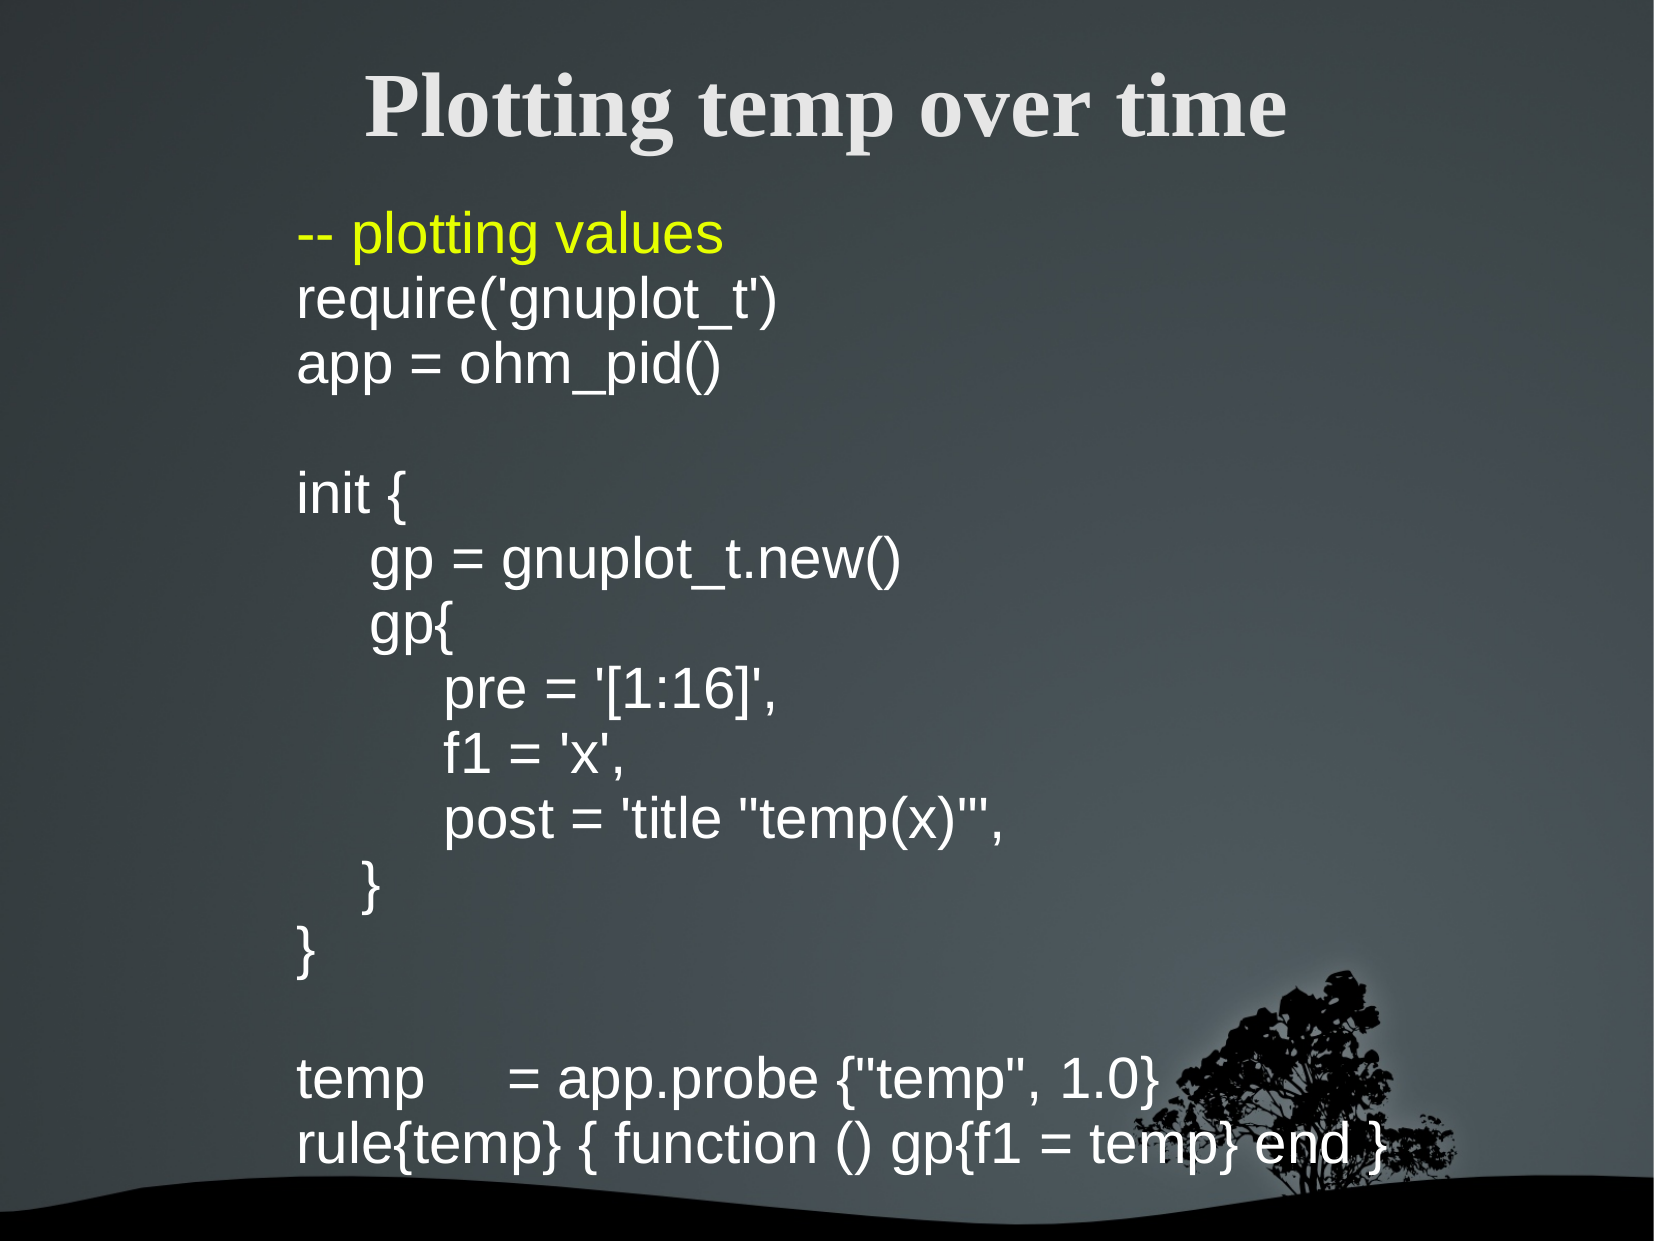

# Plotting temp over time
-- plotting values
require('gnuplot_t')
app = ohm_pid()
init {
	gp = gnuplot_t.new()
	gp{
		pre = '[1:16]',
		f1 = 'x',
		post = 'title "temp(x)"',
 }
}
temp = app.probe {"temp", 1.0}
rule{temp} { function () gp{f1 = temp} end }